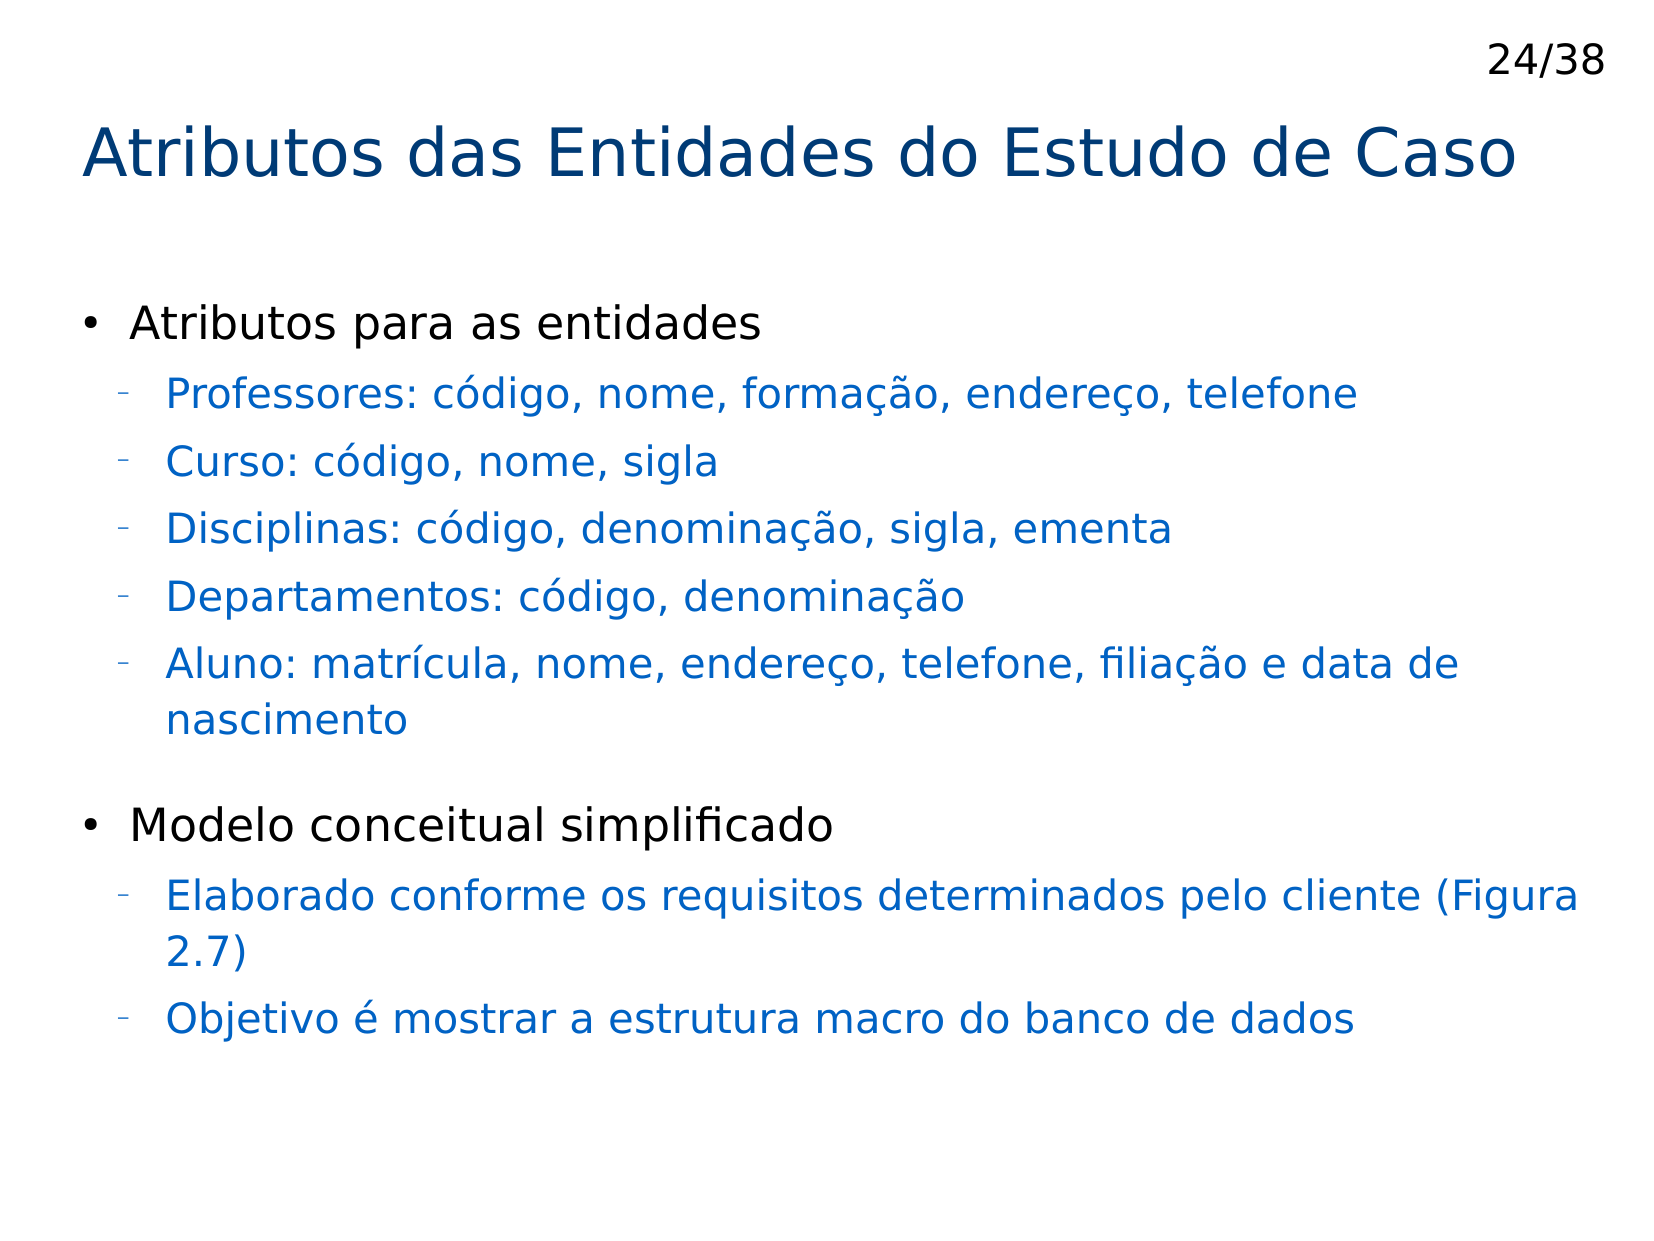

24
# Atributos das Entidades do Estudo de Caso
Atributos para as entidades
Professores: código, nome, formação, endereço, telefone
Curso: código, nome, sigla
Disciplinas: código, denominação, sigla, ementa
Departamentos: código, denominação
Aluno: matrícula, nome, endereço, telefone, filiação e data de nascimento
Modelo conceitual simplificado
Elaborado conforme os requisitos determinados pelo cliente (Figura 2.7)
Objetivo é mostrar a estrutura macro do banco de dados